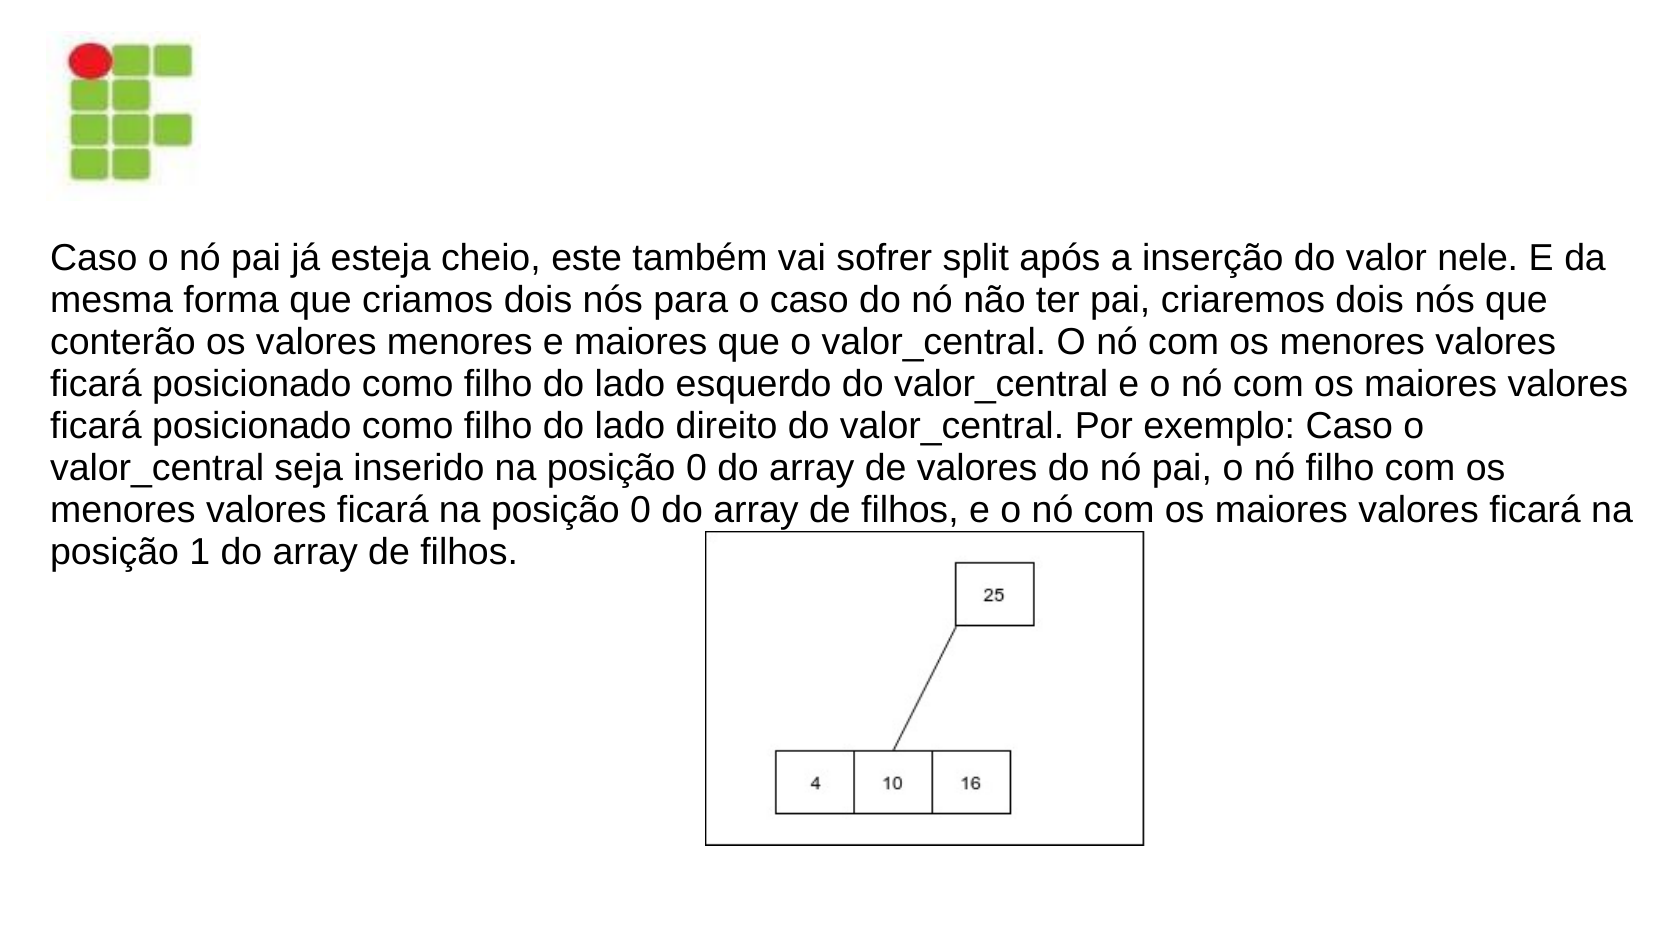

Caso o nó pai já esteja cheio, este também vai sofrer split após a inserção do valor nele. E da mesma forma que criamos dois nós para o caso do nó não ter pai, criaremos dois nós que conterão os valores menores e maiores que o valor_central. O nó com os menores valores ficará posicionado como filho do lado esquerdo do valor_central e o nó com os maiores valores ficará posicionado como filho do lado direito do valor_central. Por exemplo: Caso o valor_central seja inserido na posição 0 do array de valores do nó pai, o nó filho com os menores valores ficará na posição 0 do array de filhos, e o nó com os maiores valores ficará na posição 1 do array de filhos.